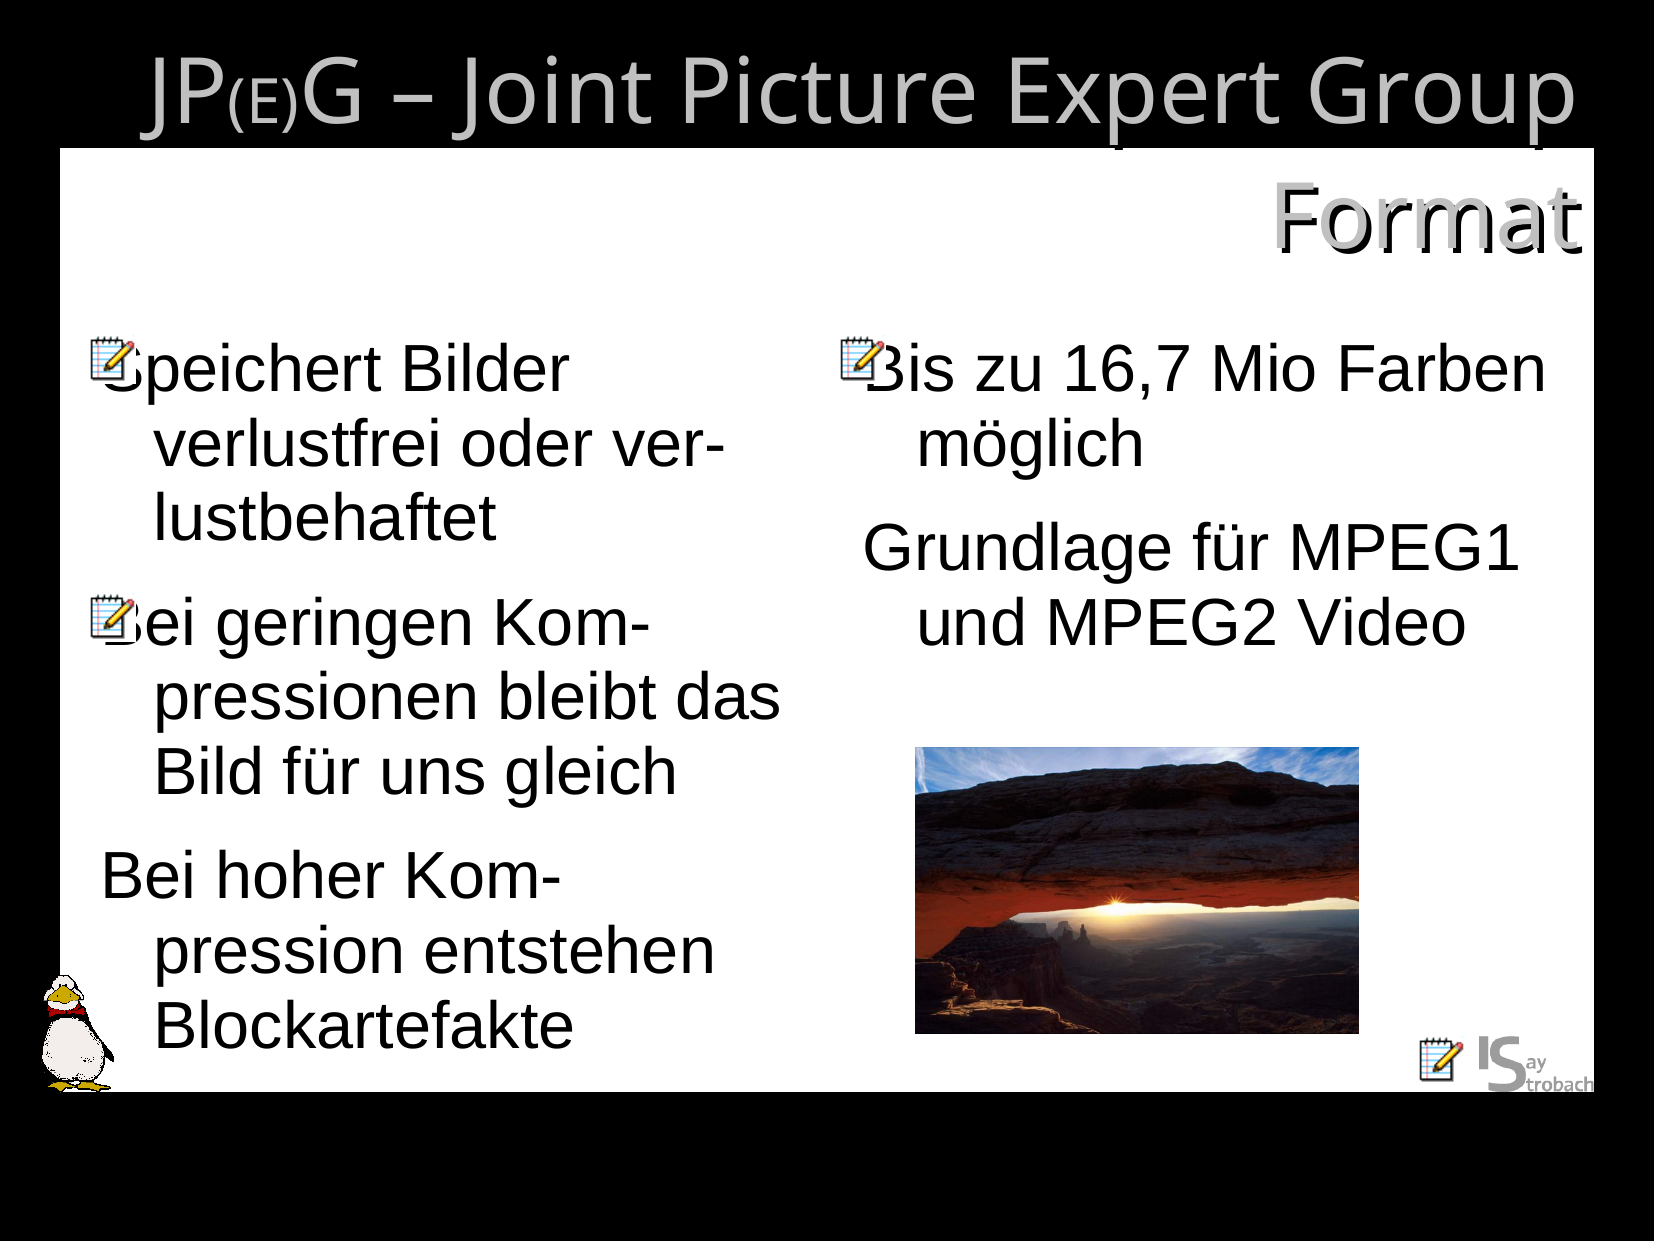

# JP(E)G – Joint Picture Expert Group Format
Speichert Bilder verlustfrei oder ver-lustbehaftet
Bei geringen Kom-pressionen bleibt das Bild für uns gleich
Bei hoher Kom-pression entstehen Blockartefakte
Bis zu 16,7 Mio Farben möglich
Grundlage für MPEG1 und MPEG2 Video